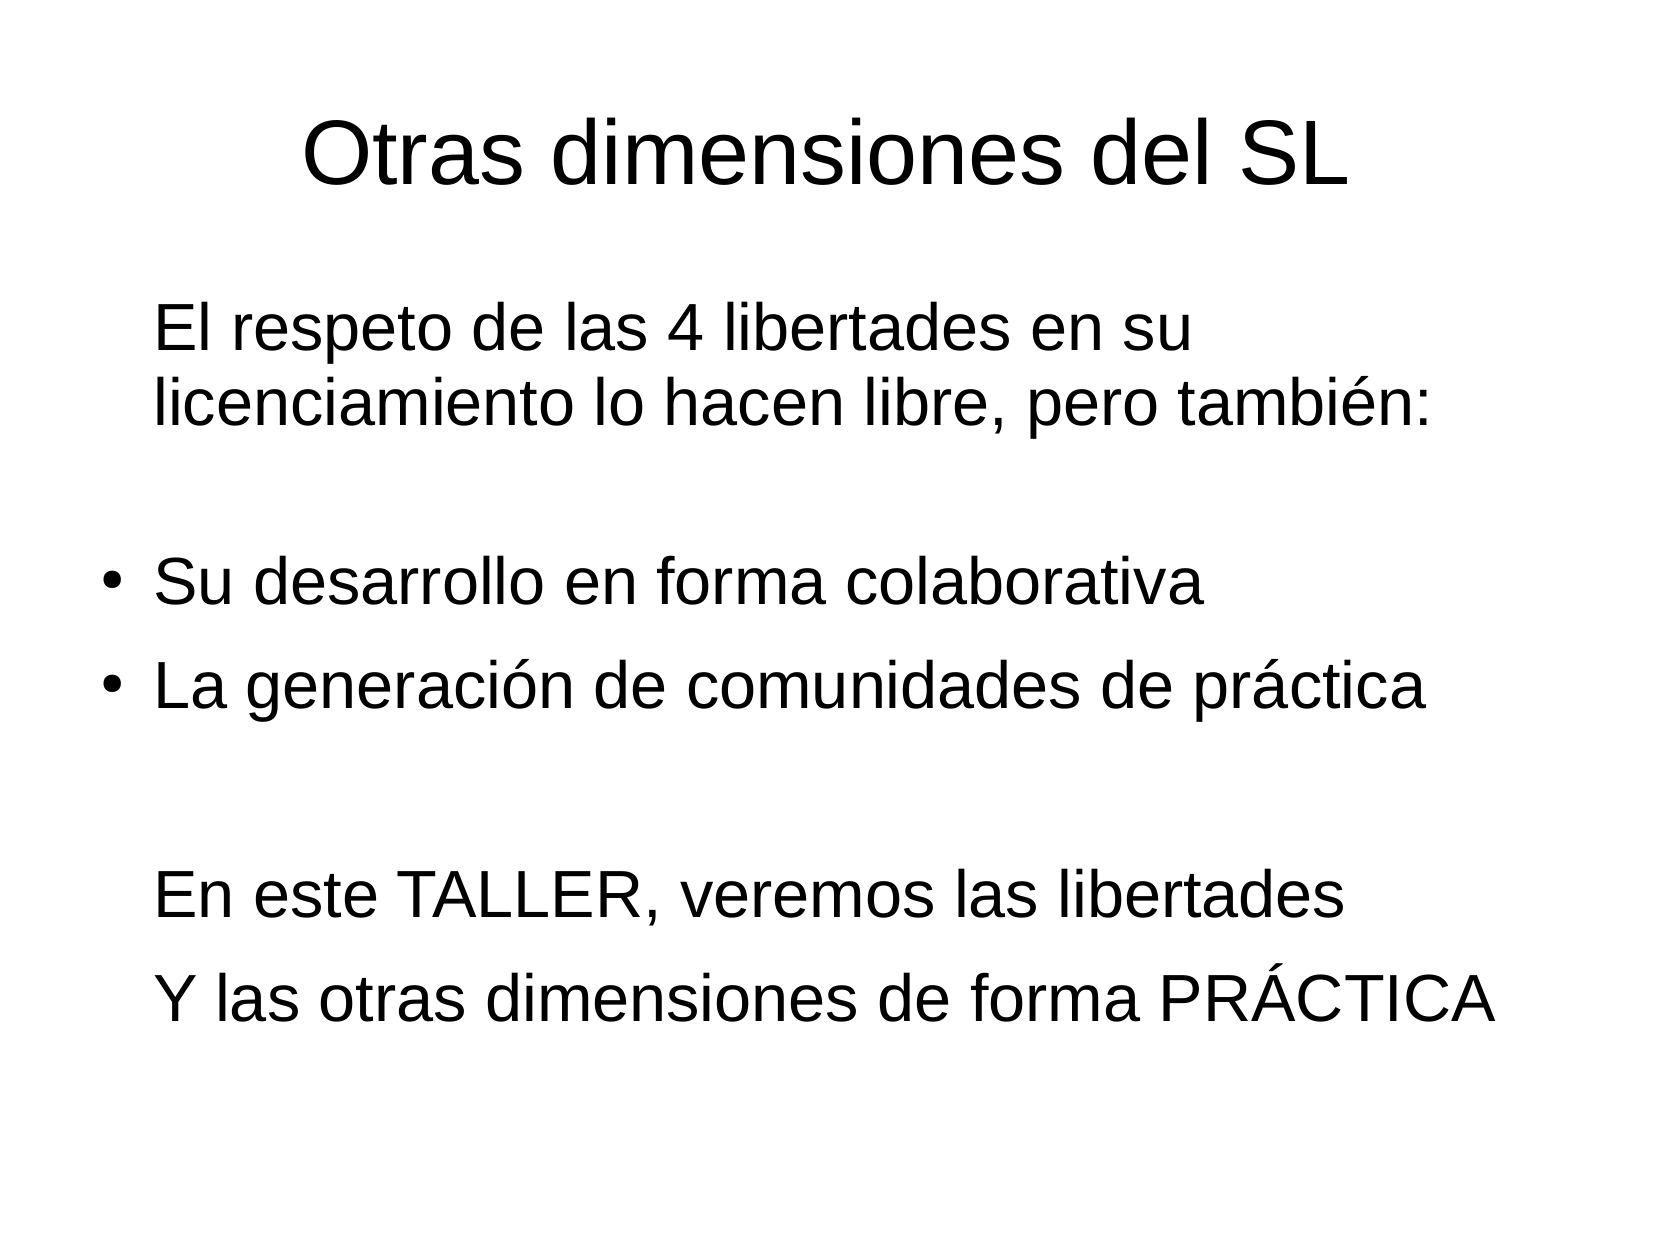

# Otras dimensiones del SL
El respeto de las 4 libertades en su licenciamiento lo hacen libre, pero también:
Su desarrollo en forma colaborativa
La generación de comunidades de práctica
En este TALLER, veremos las libertades
Y las otras dimensiones de forma PRÁCTICA